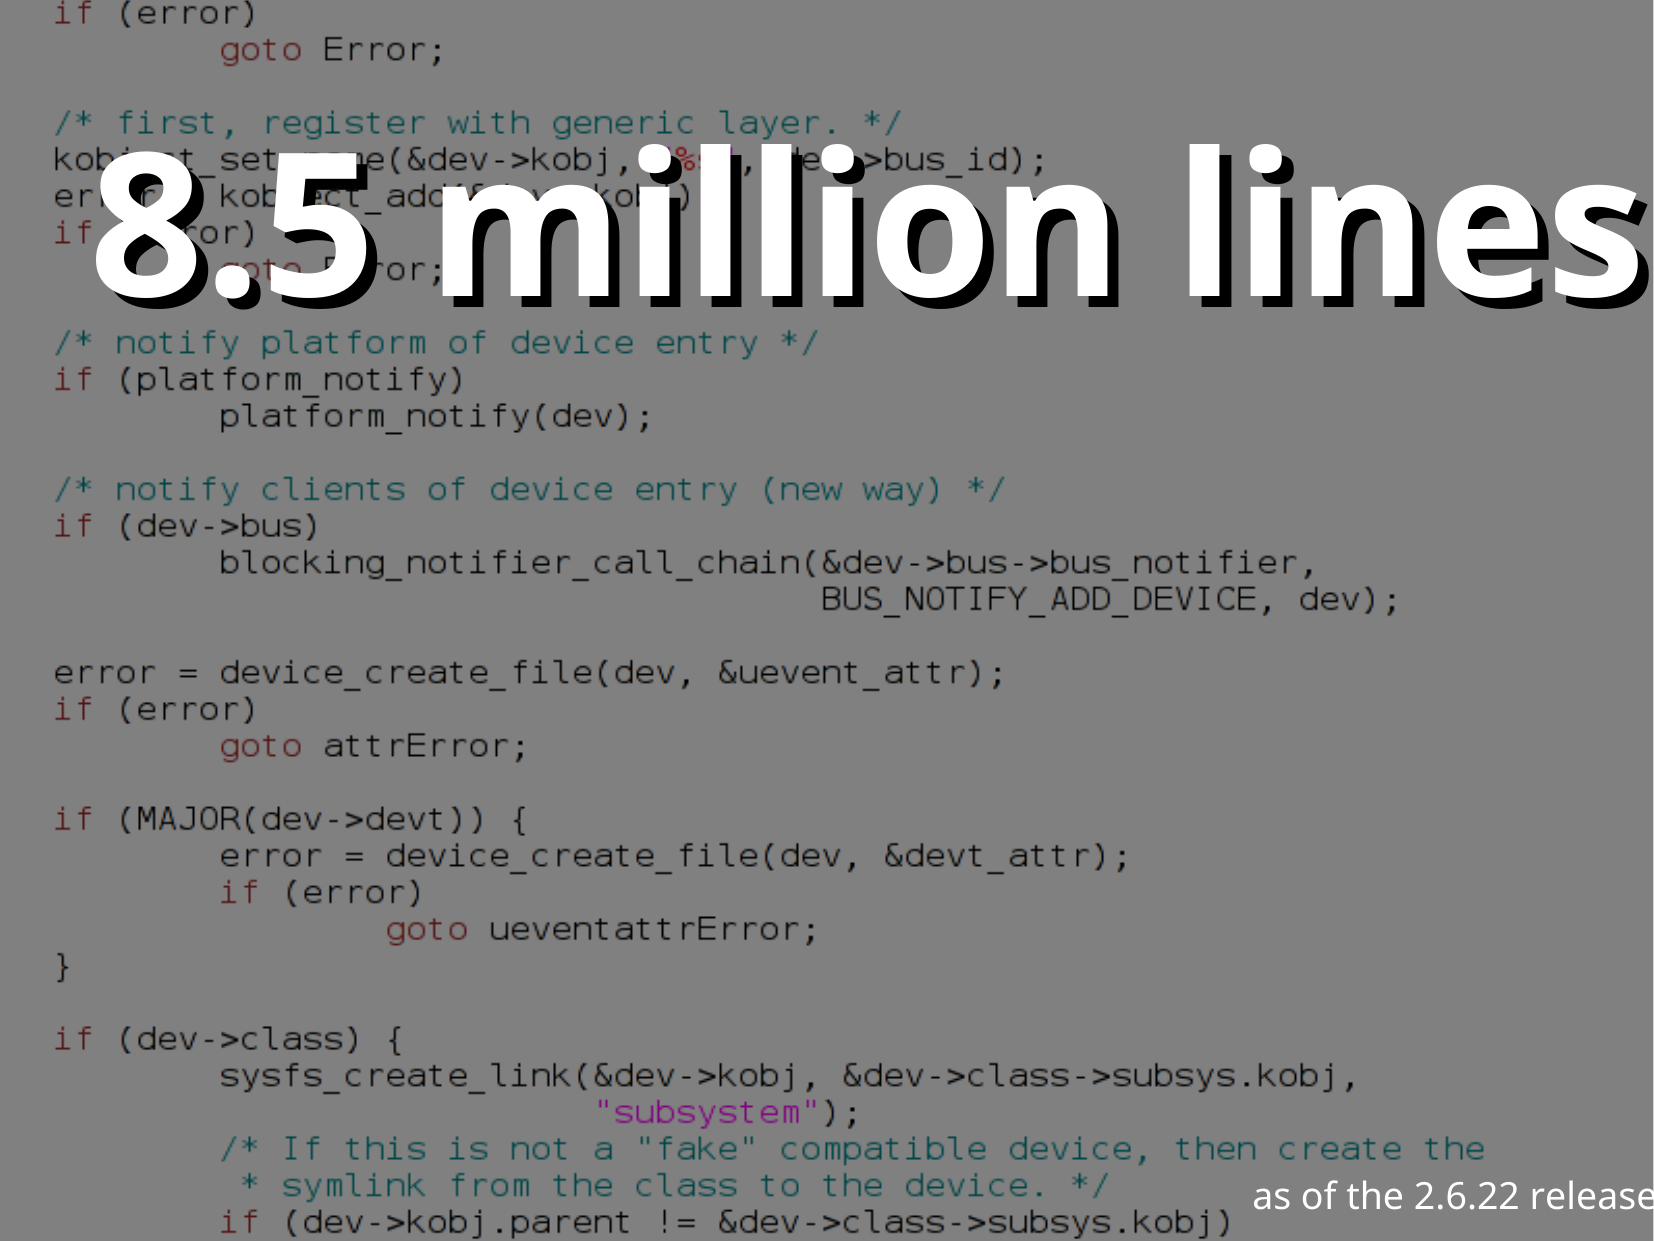

8.5 million lines
as of the 2.6.22 release